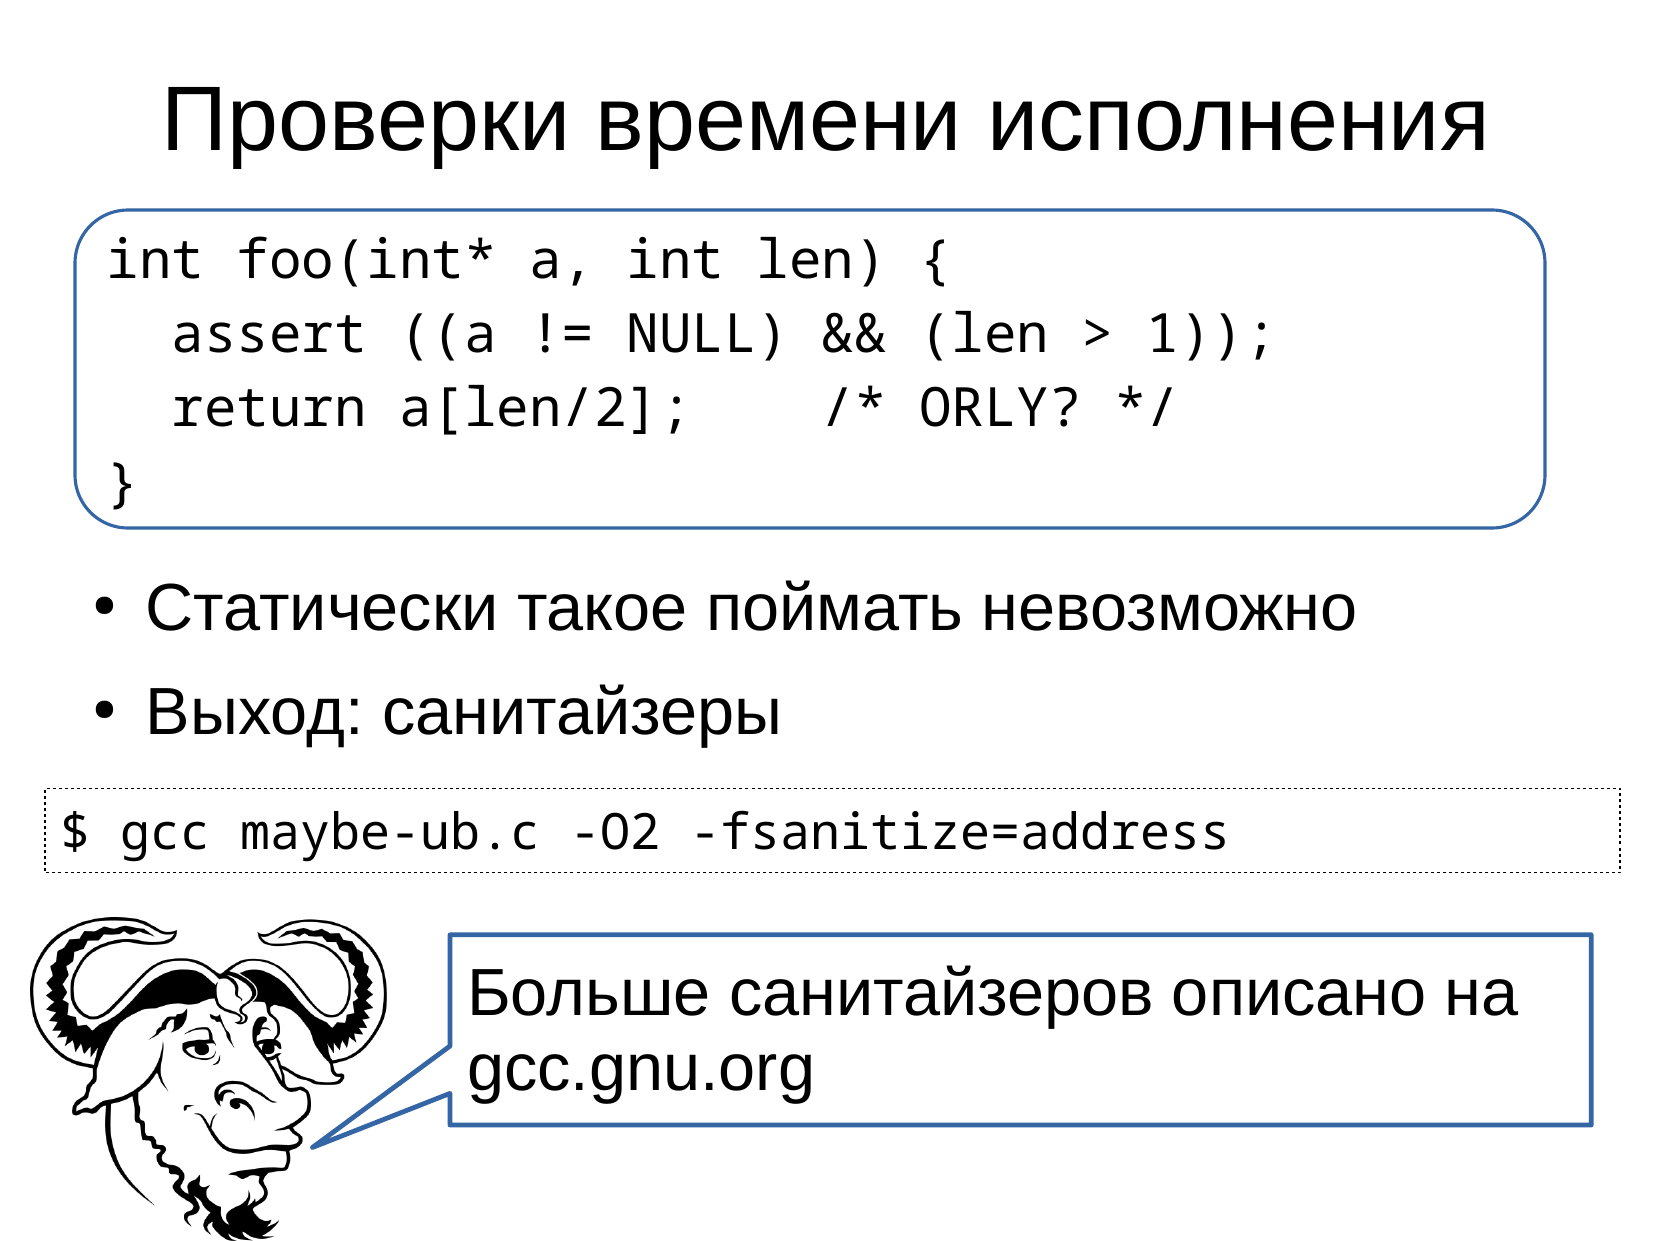

# Проверки времени исполнения
int foo(int* a, int len) {
 assert ((a != NULL) && (len > 1));
 return a[len/2]; /* ORLY? */
}
Статически такое поймать невозможно
Выход: санитайзеры
$ gcc maybe-ub.c -O2 -fsanitize=address
Больше санитайзеров описано на
gcc.gnu.org